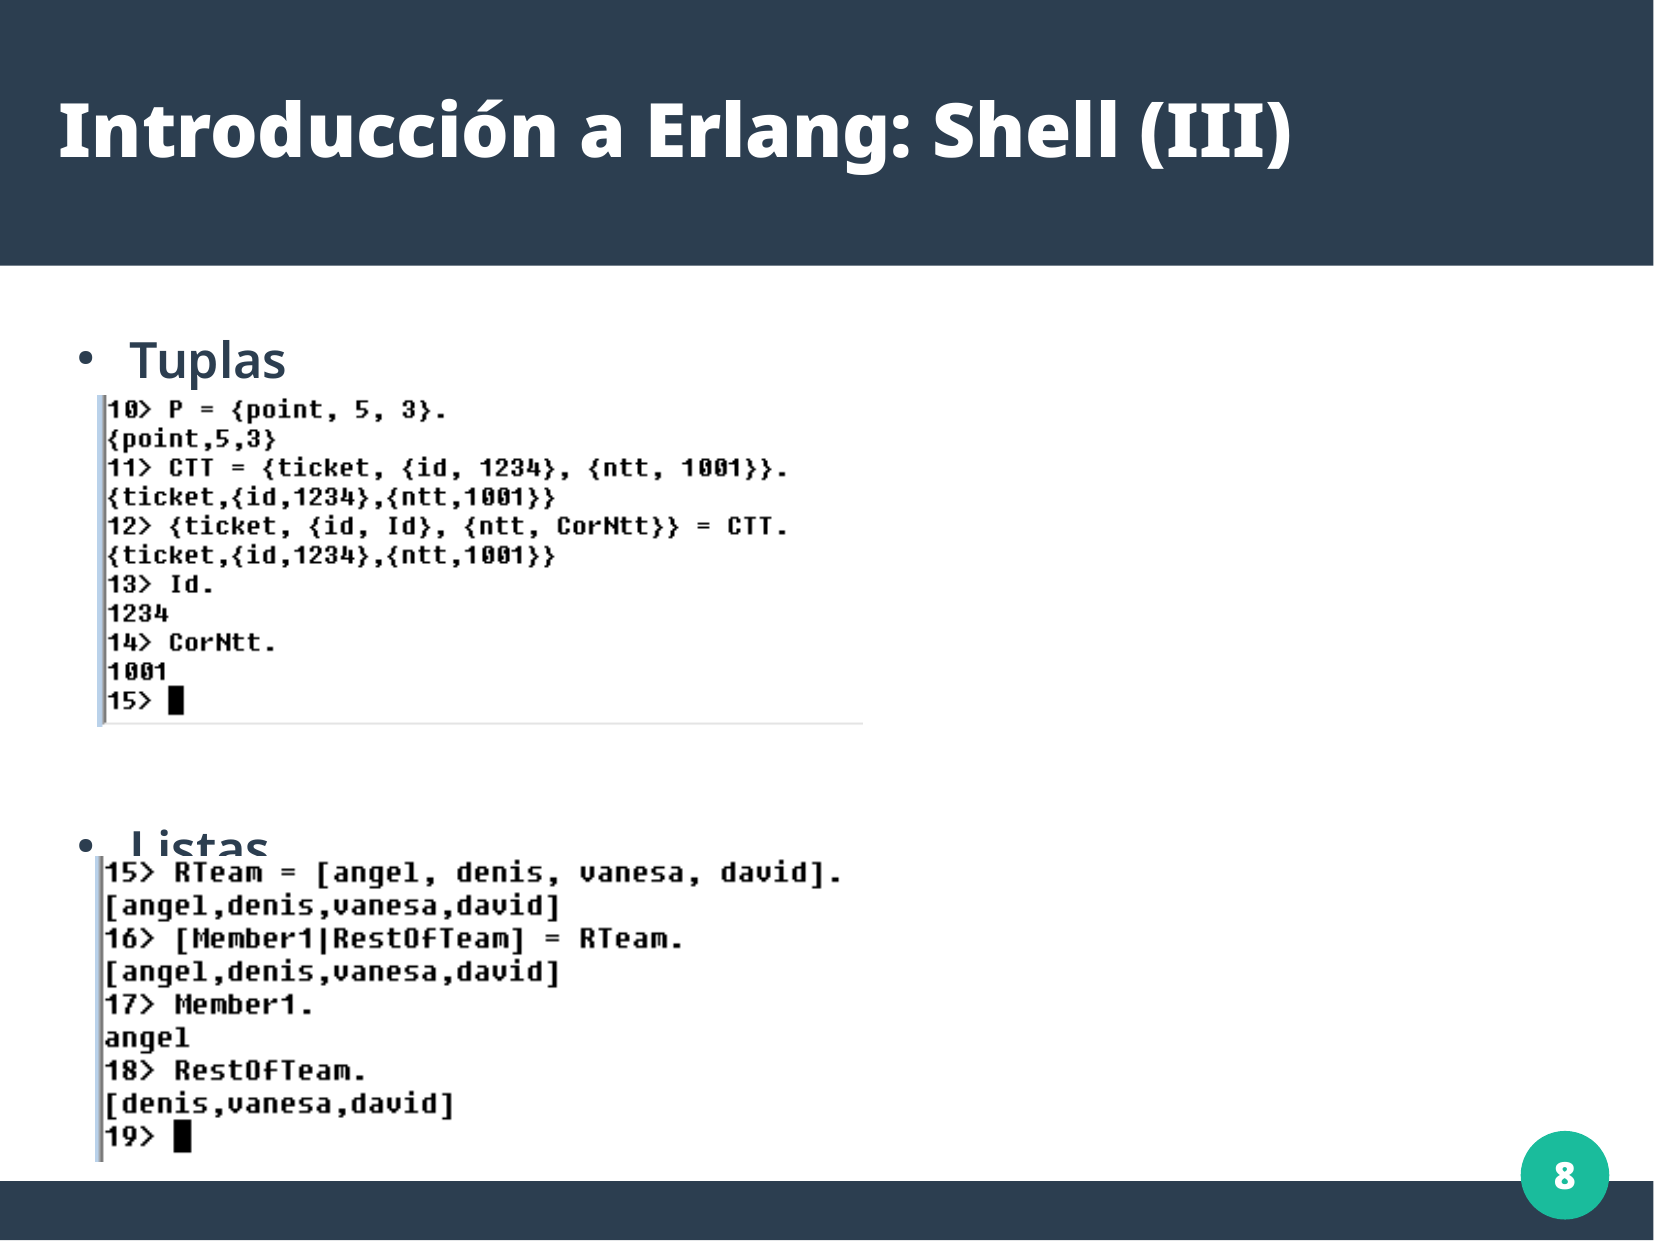

# Introducción a Erlang: Shell (III)
Tuplas
Listas
8